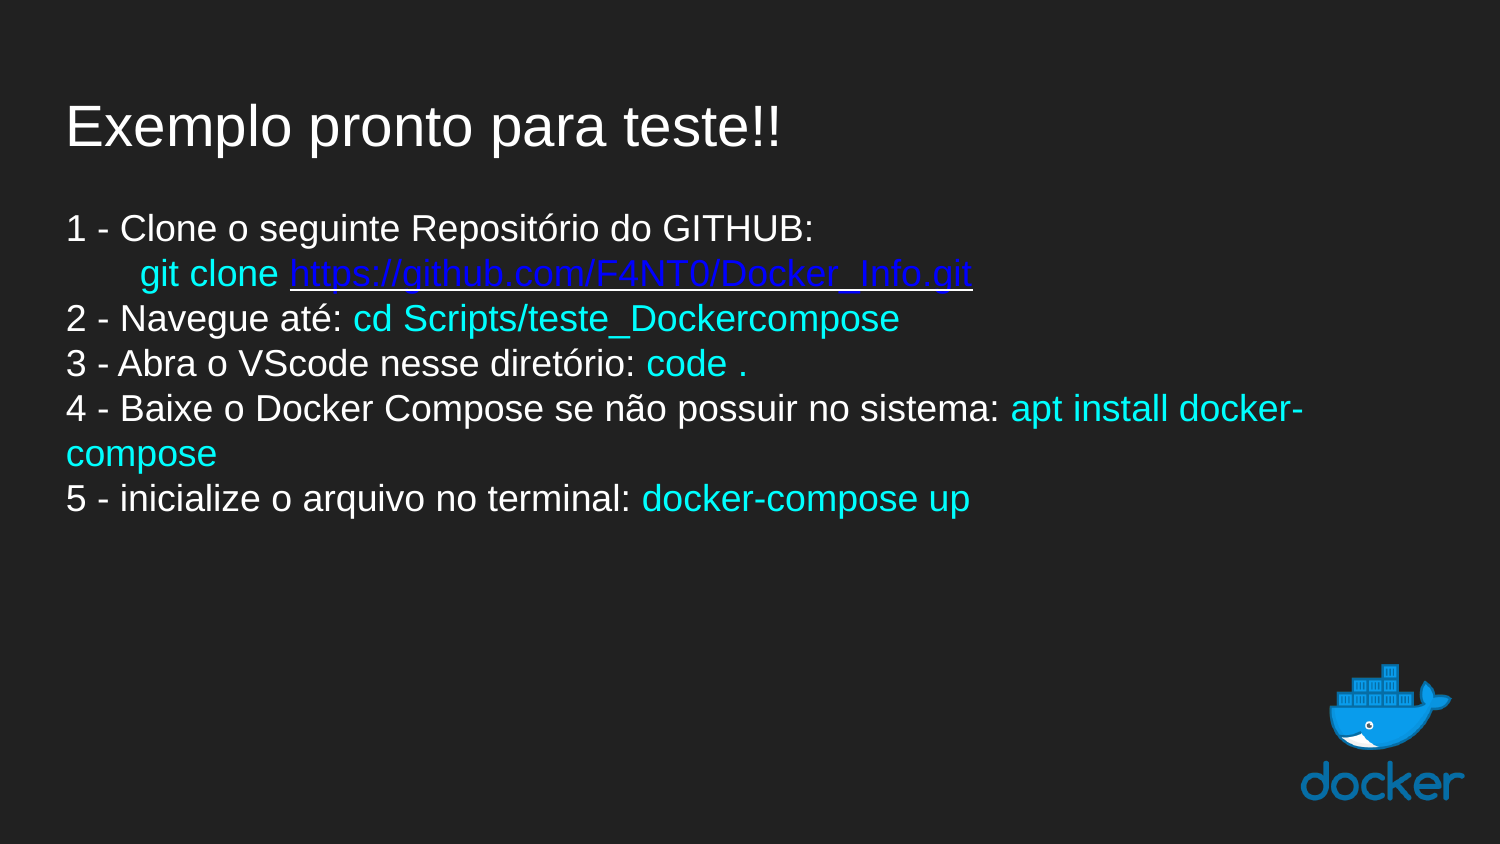

Exemplo pronto para teste!!
1 - Clone o seguinte Repositório do GITHUB:
	git clone https://github.com/F4NT0/Docker_Info.git
2 - Navegue até: cd Scripts/teste_Dockercompose
3 - Abra o VScode nesse diretório: code .
4 - Baixe o Docker Compose se não possuir no sistema: apt install docker-compose
5 - inicialize o arquivo no terminal: docker-compose up